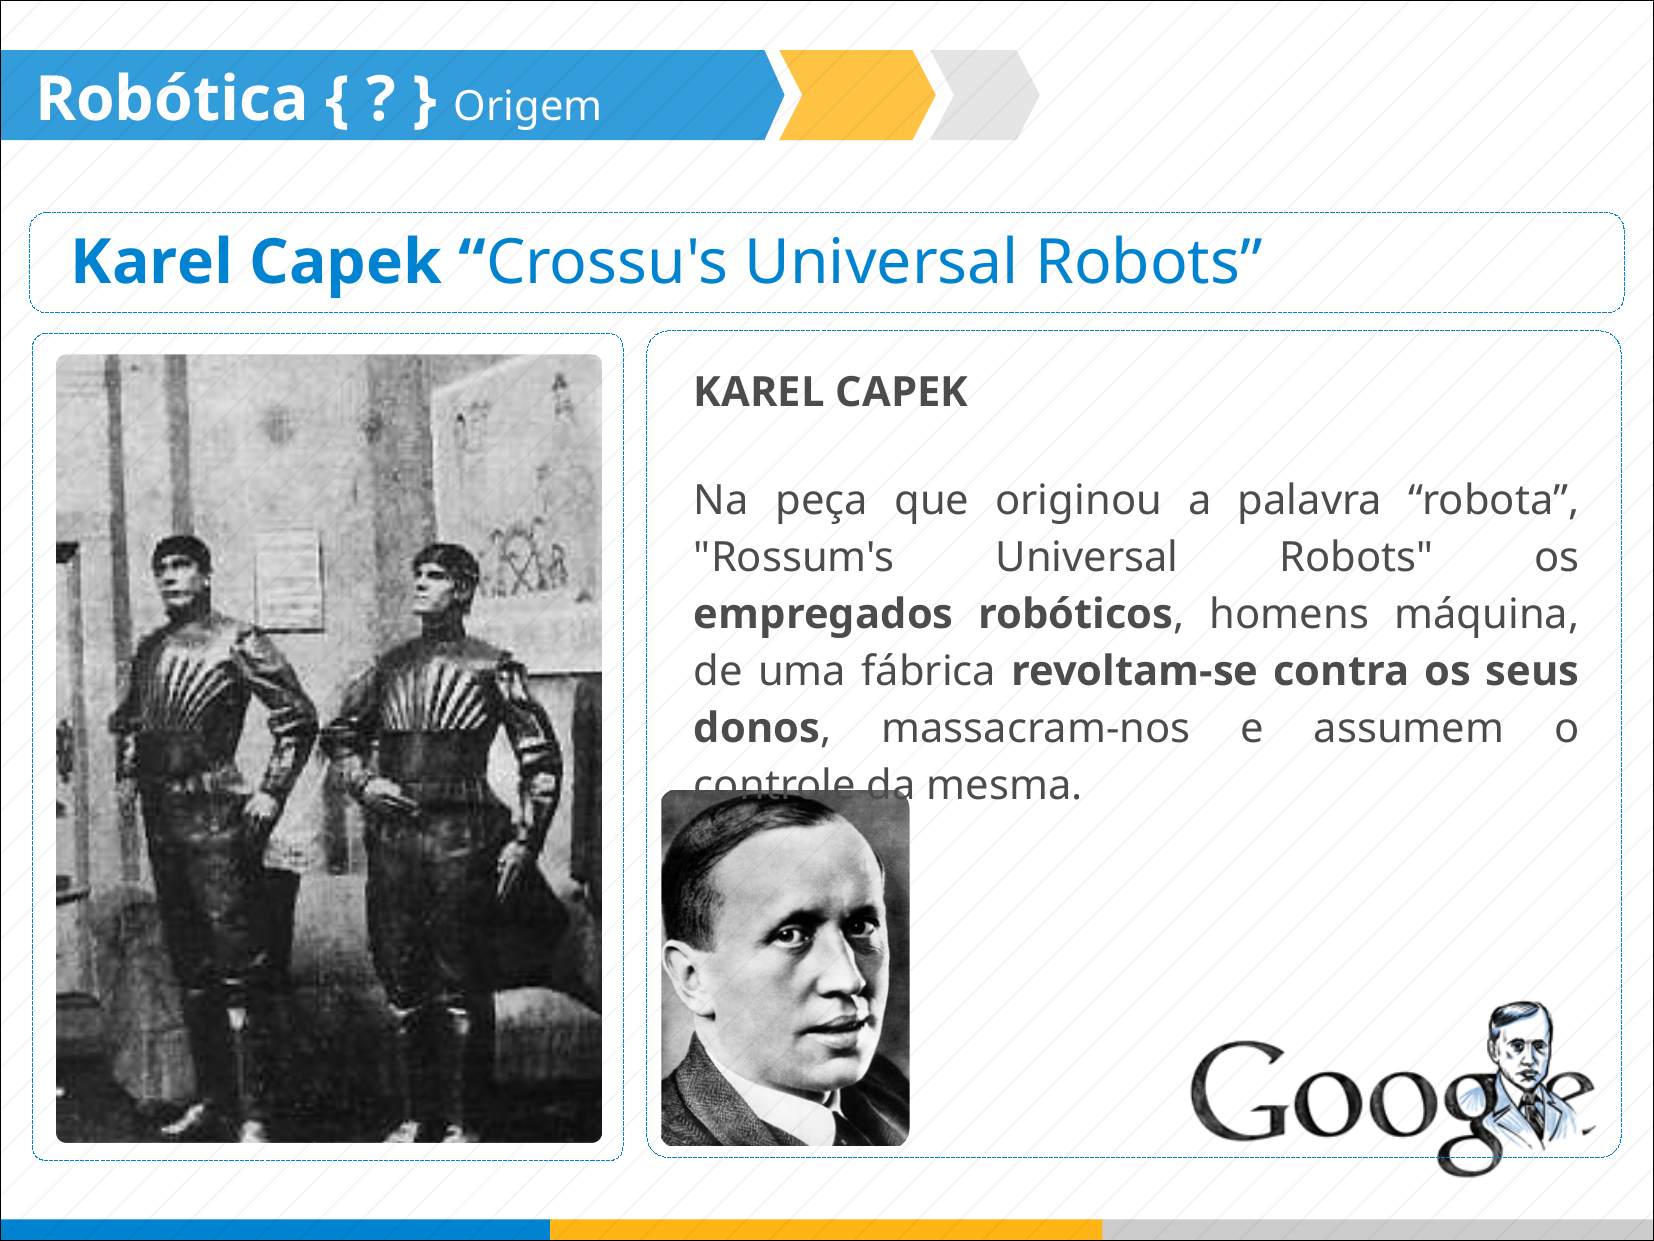

Robótica { ? } Origem
Karel Capek “Crossu's Universal Robots”
KAREL CAPEK
Na peça que originou a palavra “robota”, "Rossum's Universal Robots" os empregados robóticos, homens máquina, de uma fábrica revoltam-se contra os seus donos, massacram-nos e assumem o controle da mesma.